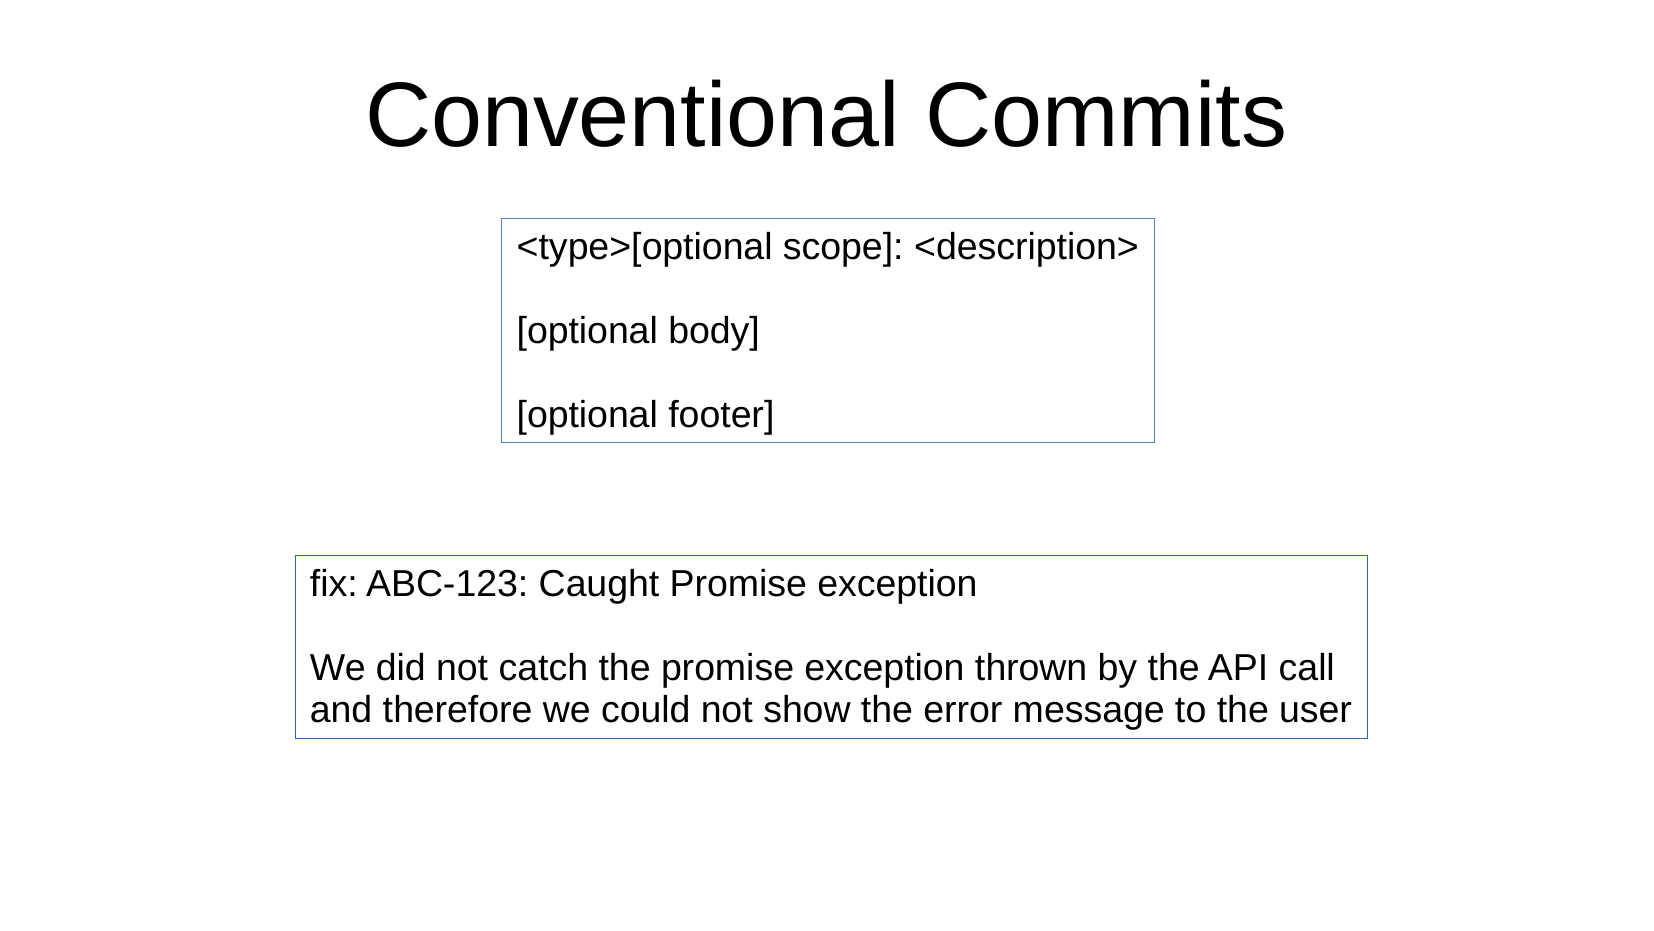

# Conventional Commits
<type>[optional scope]: <description>
[optional body]
[optional footer]
fix: ABC-123: Caught Promise exception
We did not catch the promise exception thrown by the API call
and therefore we could not show the error message to the user